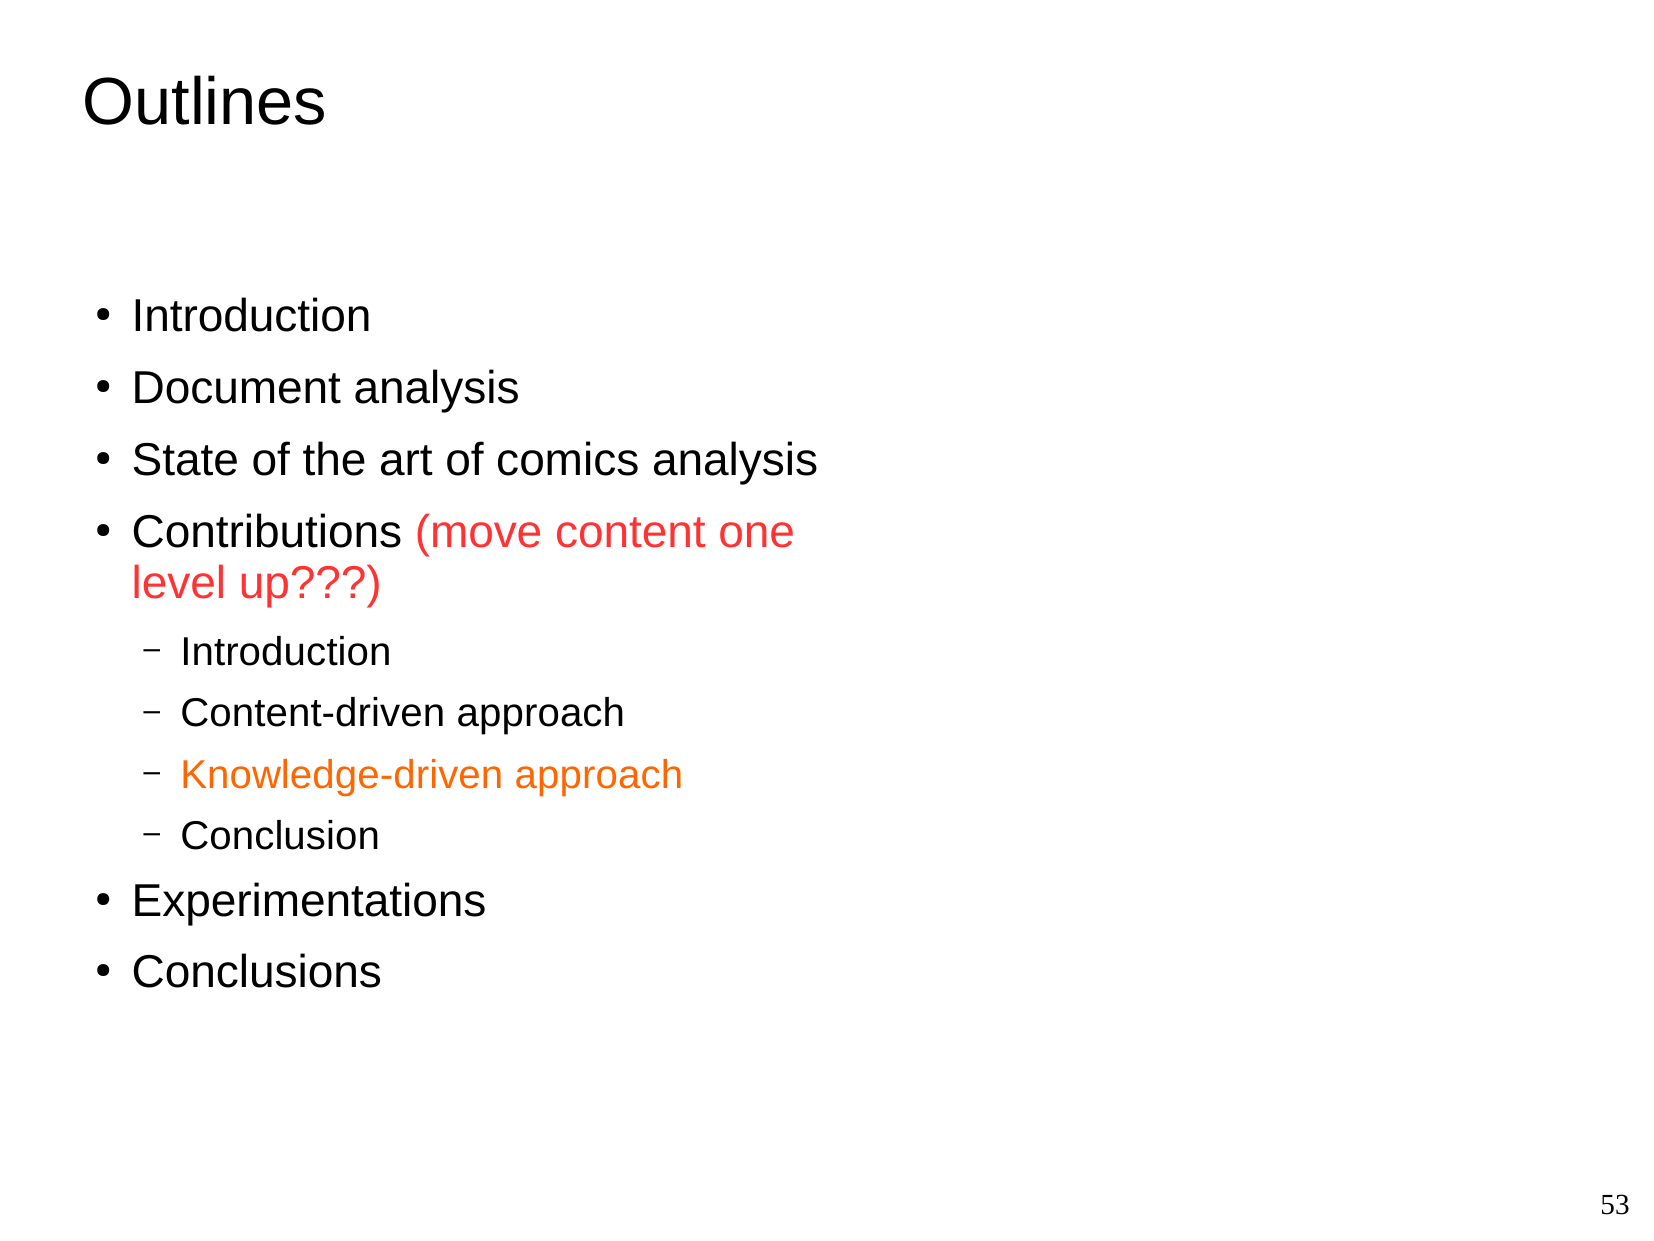

# Outlines
Introduction
Document analysis
State of the art of comics analysis
Contributions (move content one level up???)
Introduction
Content-driven approach
Knowledge-driven approach
Conclusion
Experimentations
Conclusions
53